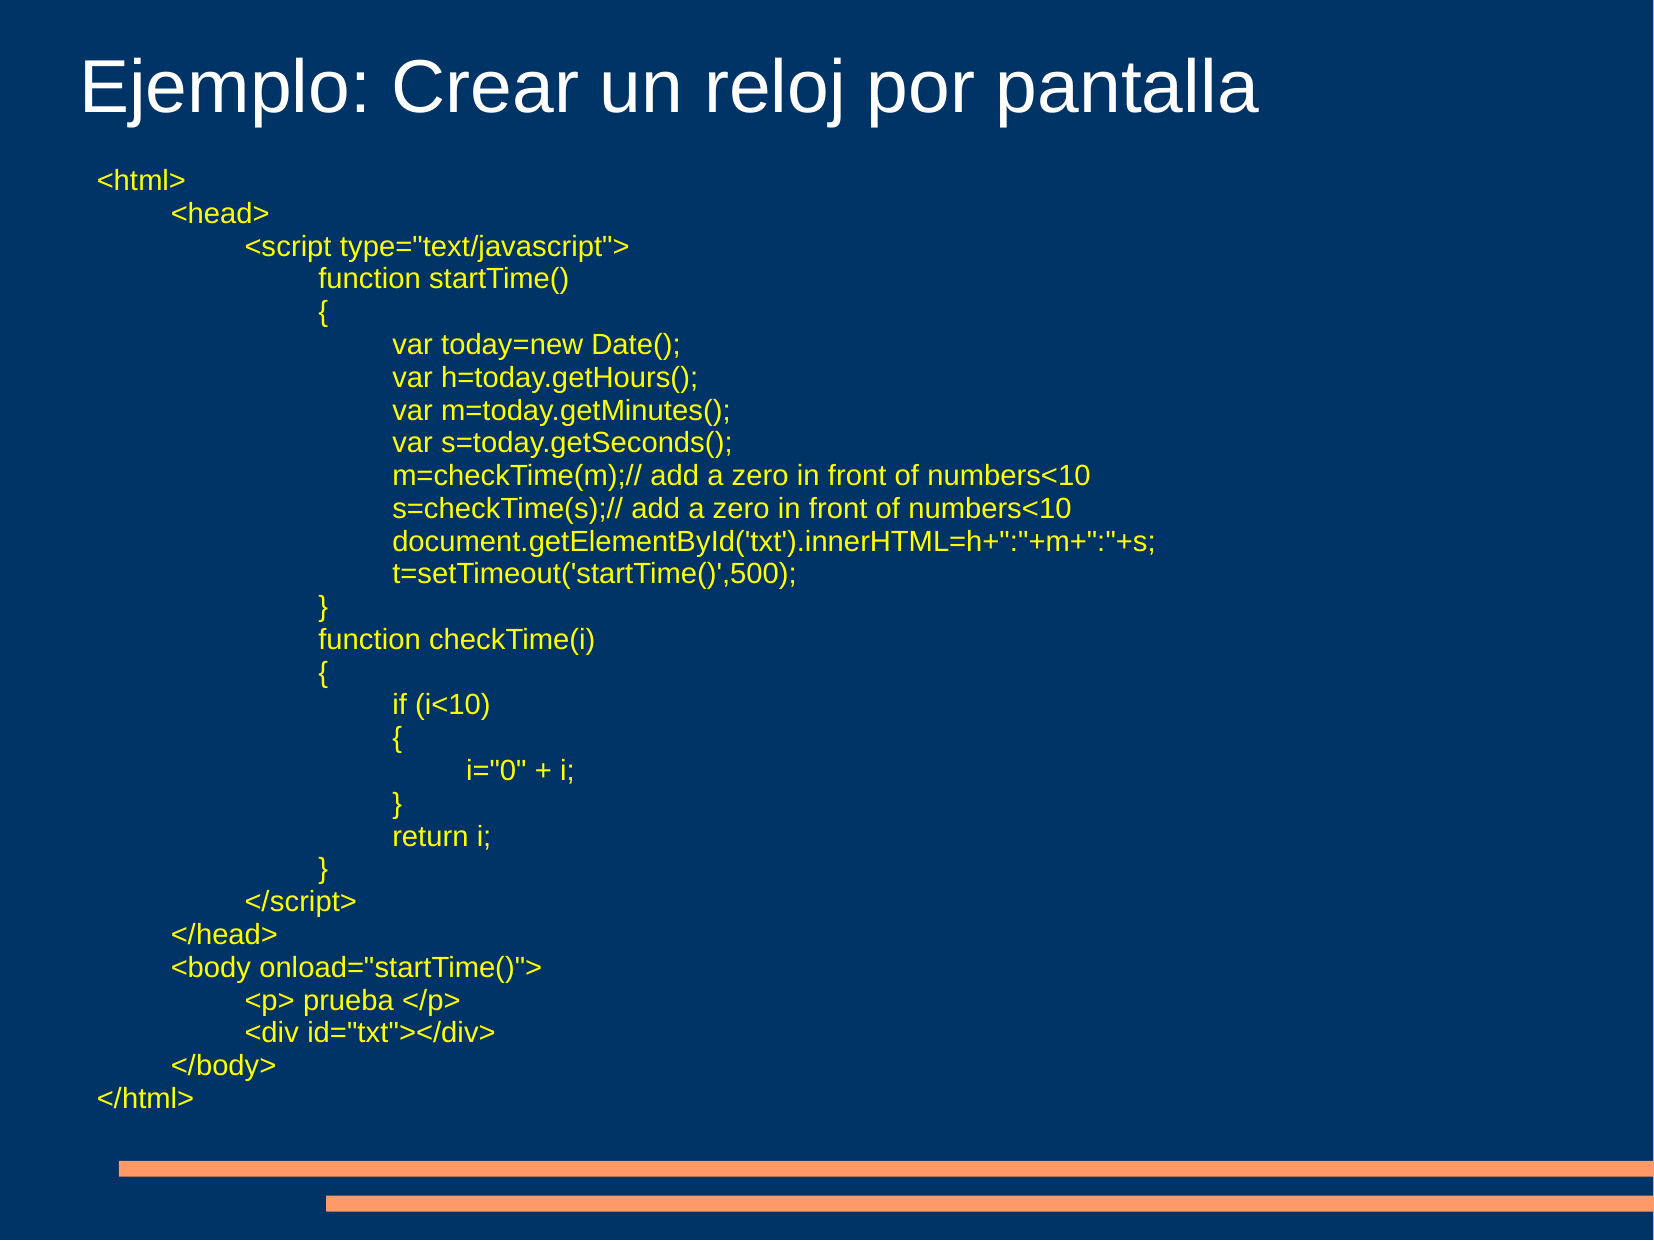

Ejemplo: Crear un reloj por pantalla
<html>
	<head>
		<script type="text/javascript">
			function startTime()
			{
				var today=new Date();
				var h=today.getHours();
				var m=today.getMinutes();
				var s=today.getSeconds();
				m=checkTime(m);// add a zero in front of numbers<10
				s=checkTime(s);// add a zero in front of numbers<10
				document.getElementById('txt').innerHTML=h+":"+m+":"+s;
				t=setTimeout('startTime()',500);
			}
			function checkTime(i)
			{
				if (i<10)
 				{
 					i="0" + i;
 				}
				return i;
			}
		</script>
	</head>
	<body onload="startTime()">
		<p> prueba </p>
		<div id="txt"></div>
	</body>
</html>